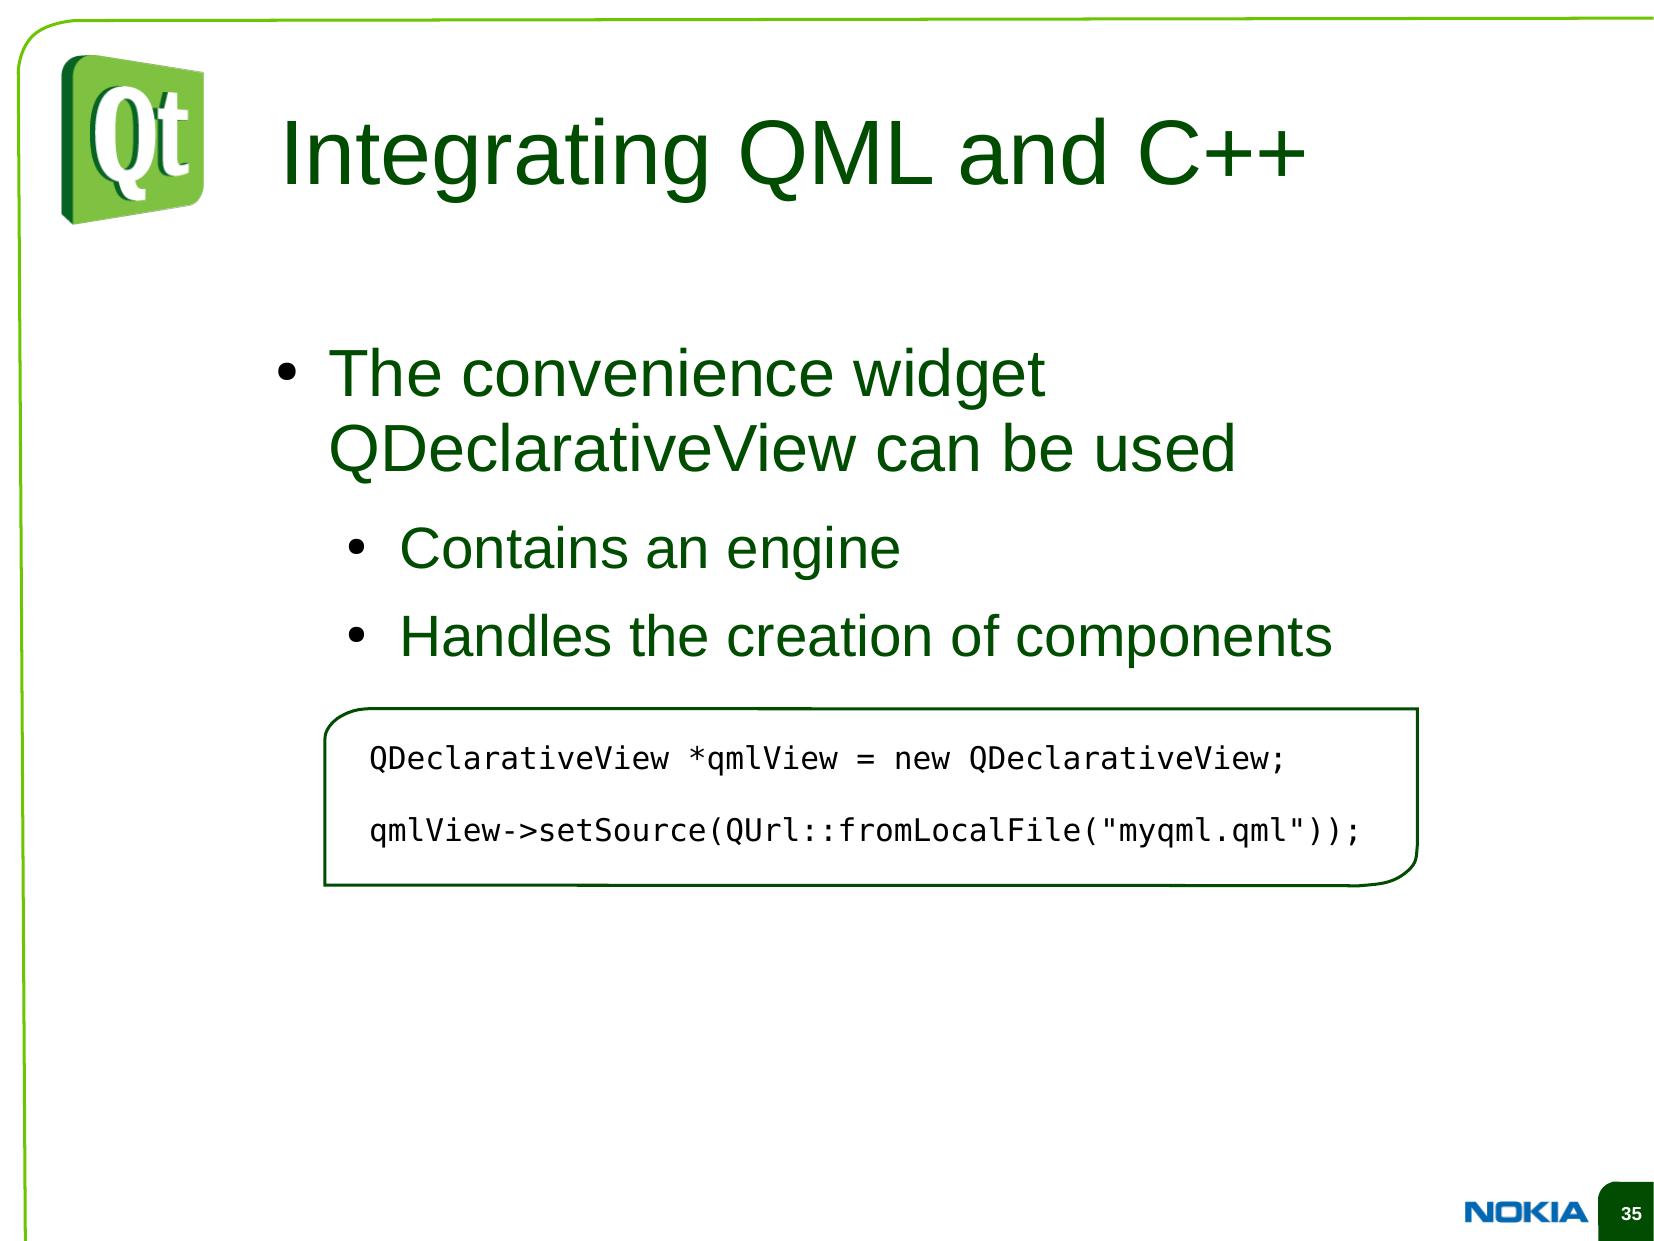

# Integrating QML and C++
The convenience widget QDeclarativeView can be used
Contains an engine
Handles the creation of components
QDeclarativeView *qmlView = new QDeclarativeView;
qmlView->setSource(QUrl::fromLocalFile("myqml.qml"));